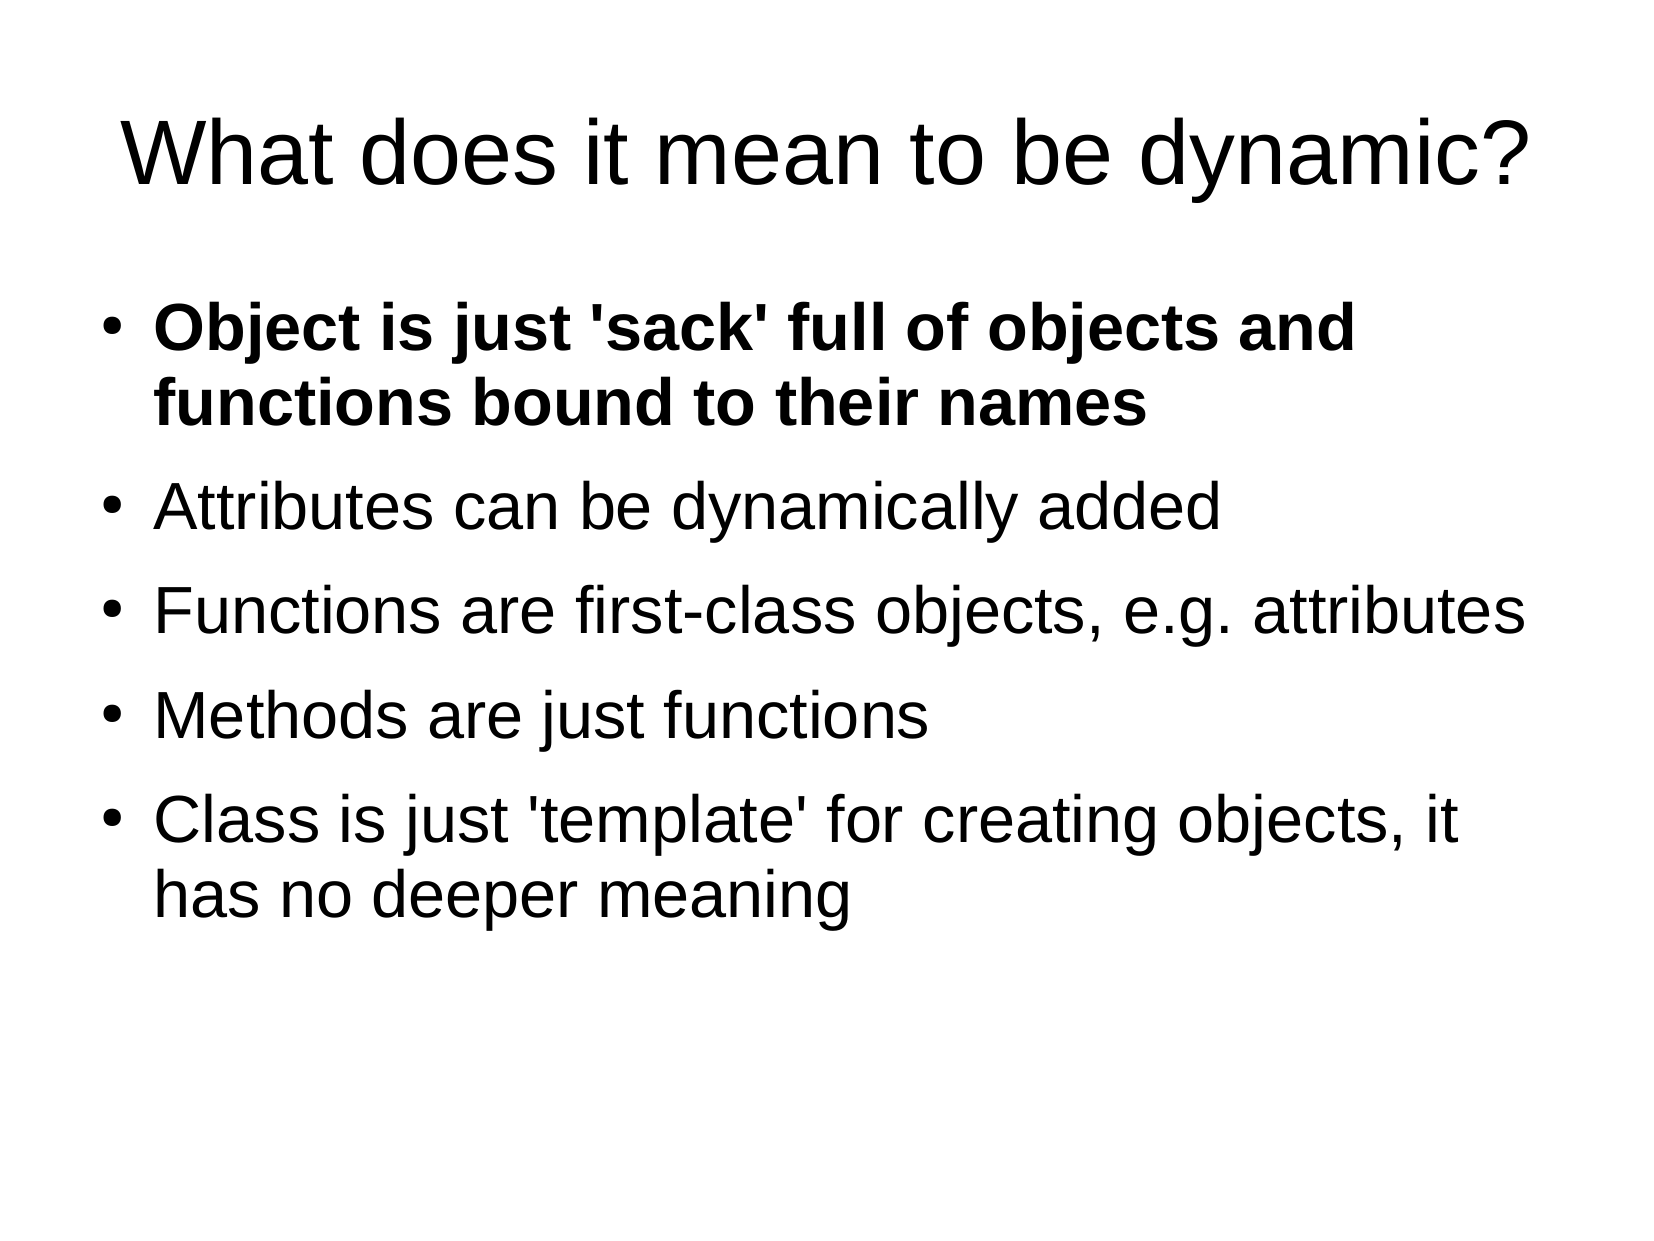

# What does it mean to be dynamic?
Object is just 'sack' full of objects and functions bound to their names
Attributes can be dynamically added
Functions are first-class objects, e.g. attributes
Methods are just functions
Class is just 'template' for creating objects, it has no deeper meaning